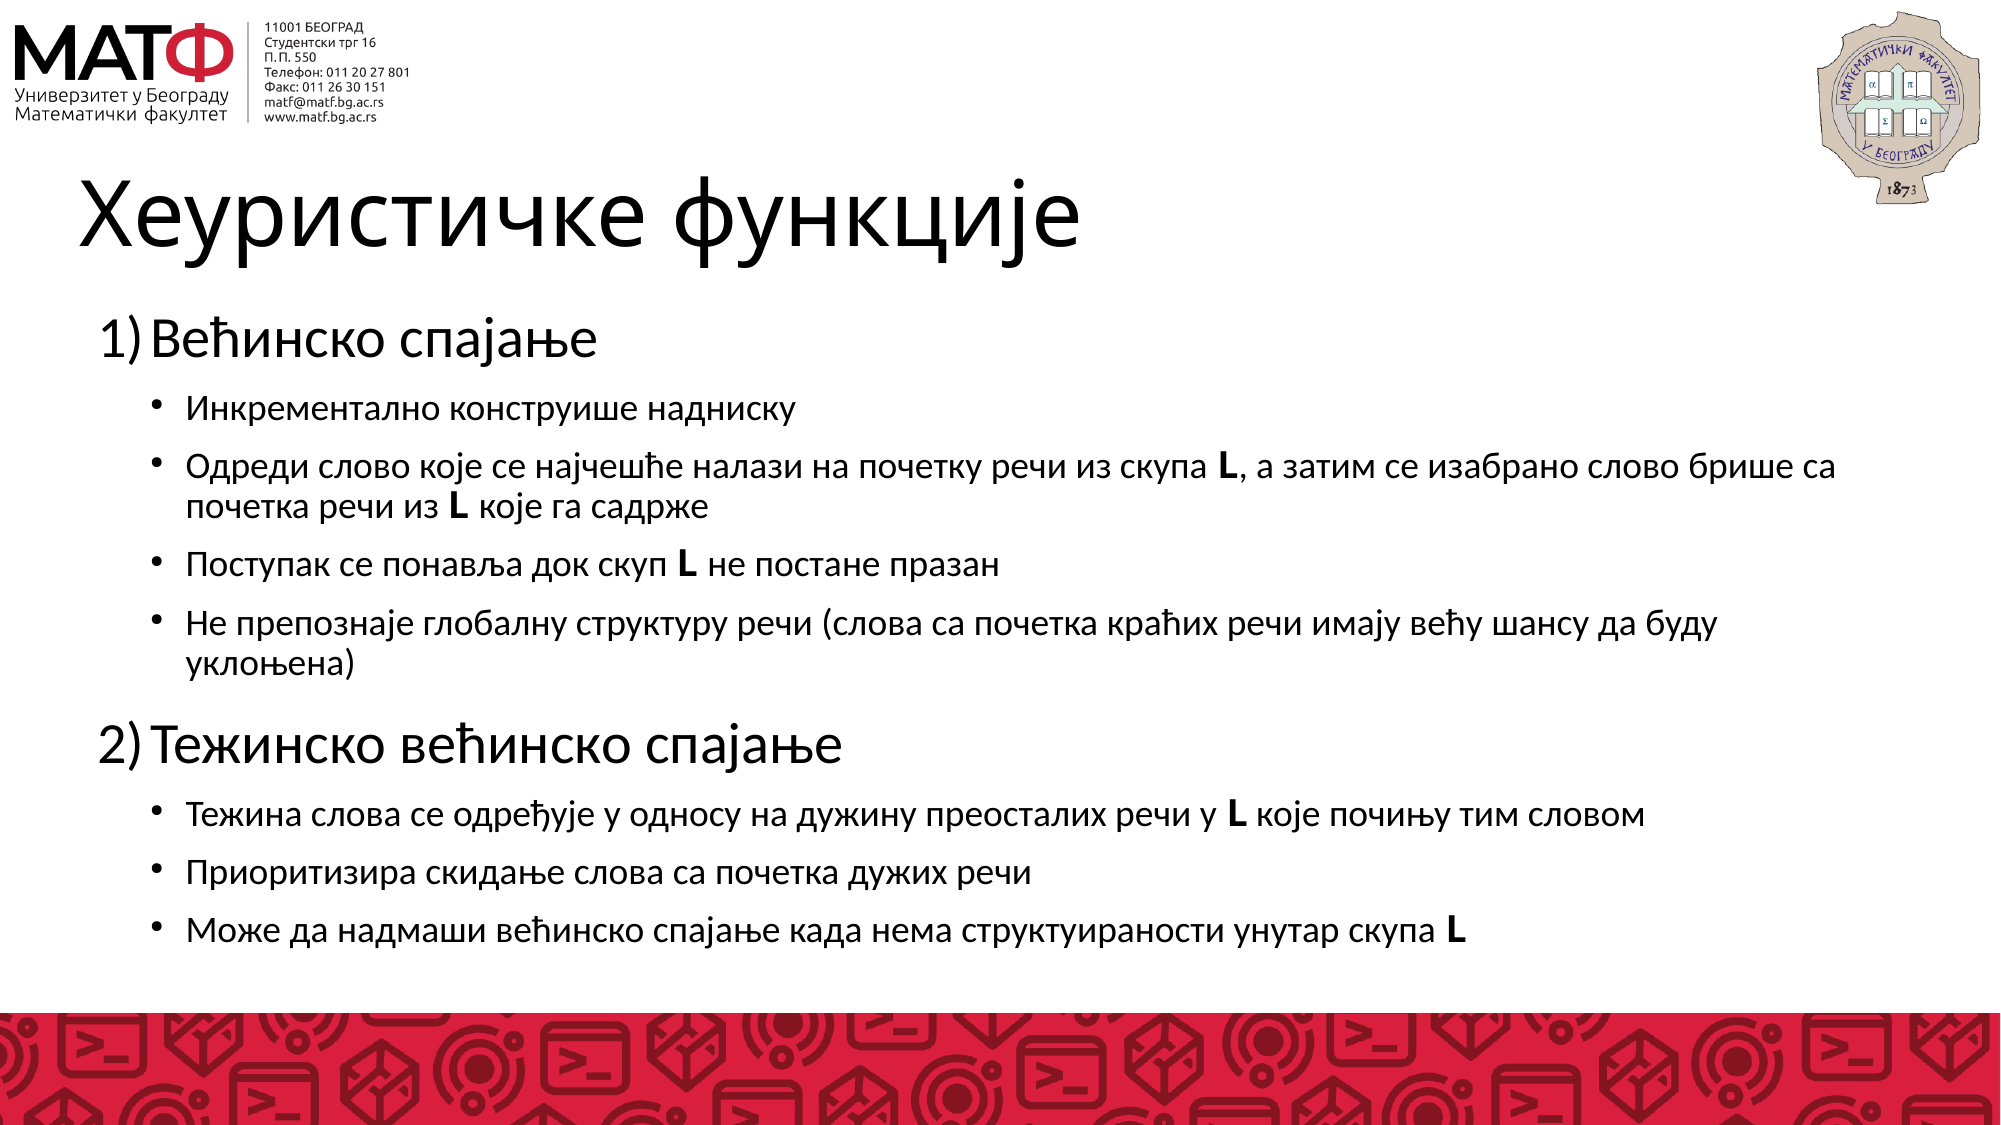

# Хеуристичке функције
Већинско спајање
Инкрементално конструише надниску
Одреди слово које се најчешће налази на почетку речи из скупа L, а затим се изабрано слово брише са почетка речи из L које га садрже
Поступак се понавља док скуп L не постане празан
Не препознаје глобалну структуру речи (слова са почетка краћих речи имају већу шансу да буду уклоњена)
Тежинско већинско спајање
Тежина слова се одређује у односу на дужину преосталих речи у L које почињу тим словом
Приоритизира скидање слова са почетка дужих речи
Може да надмаши већинско спајање када нема структуираности унутар скупа L